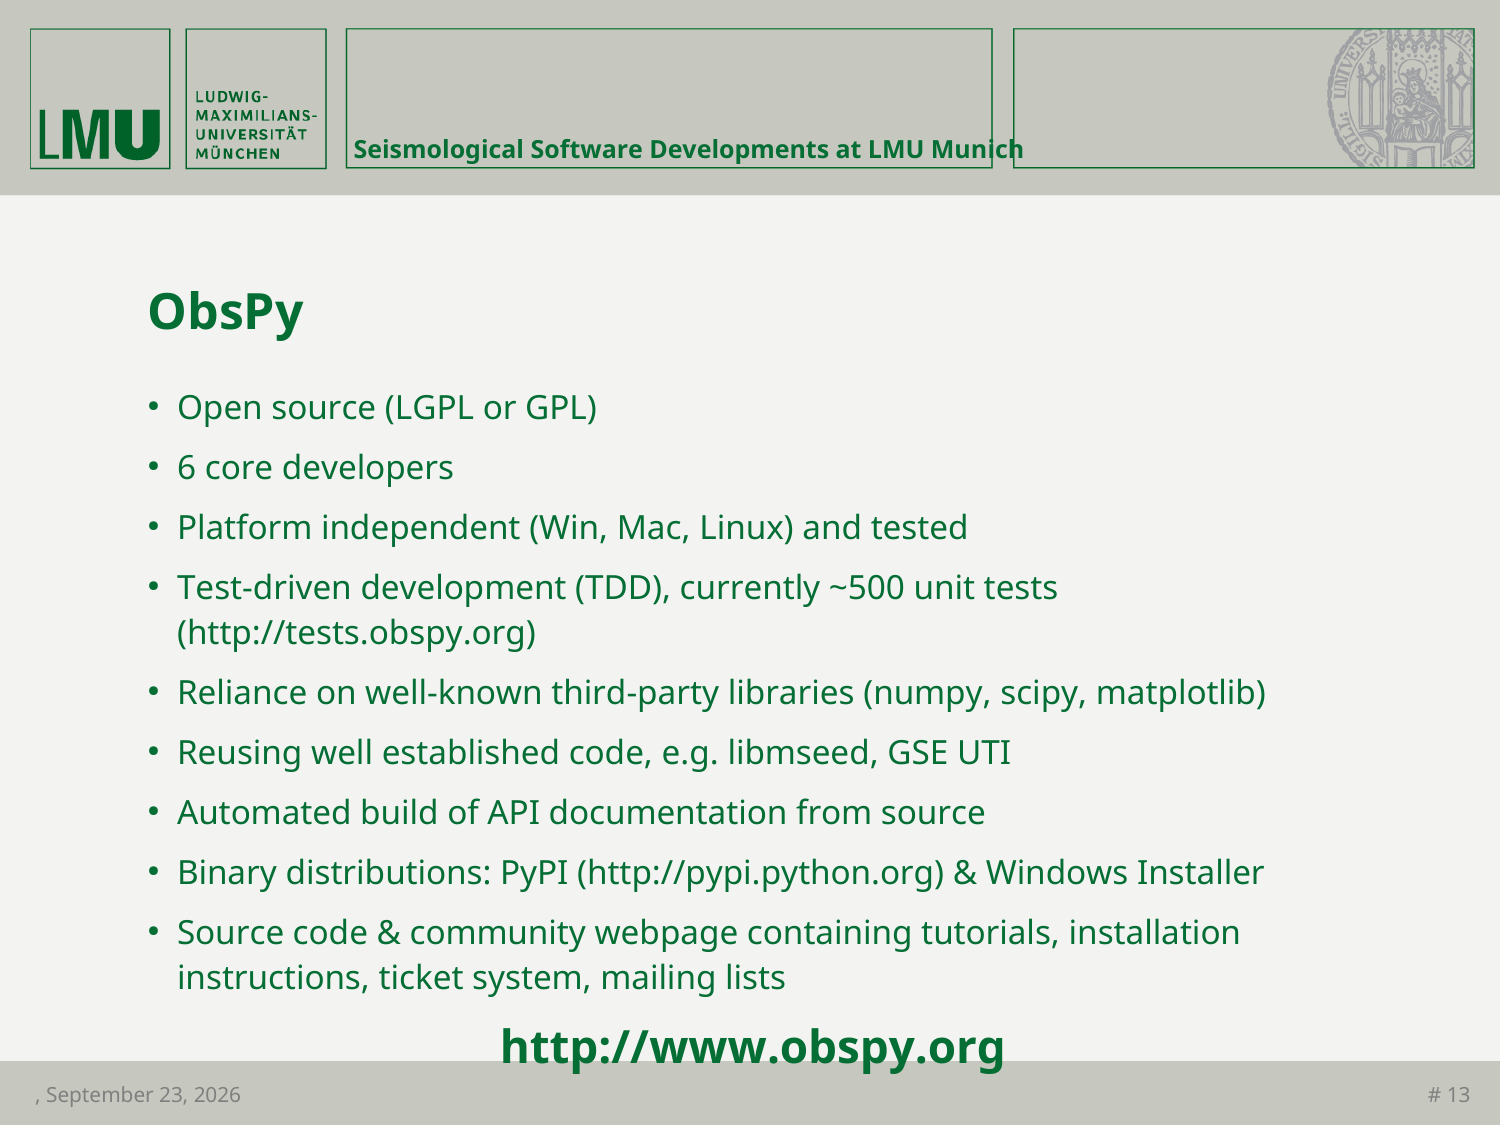

# ObsPy
Open source (LGPL or GPL)
6 core developers
Platform independent (Win, Mac, Linux) and tested
Test-driven development (TDD), currently ~500 unit tests (http://tests.obspy.org)
Reliance on well-known third-party libraries (numpy, scipy, matplotlib)
Reusing well established code, e.g. libmseed, GSE UTI
Automated build of API documentation from source
Binary distributions: PyPI (http://pypi.python.org) & Windows Installer
Source code & community webpage containing tutorials, installation instructions, ticket system, mailing lists
http://www.obspy.org
13